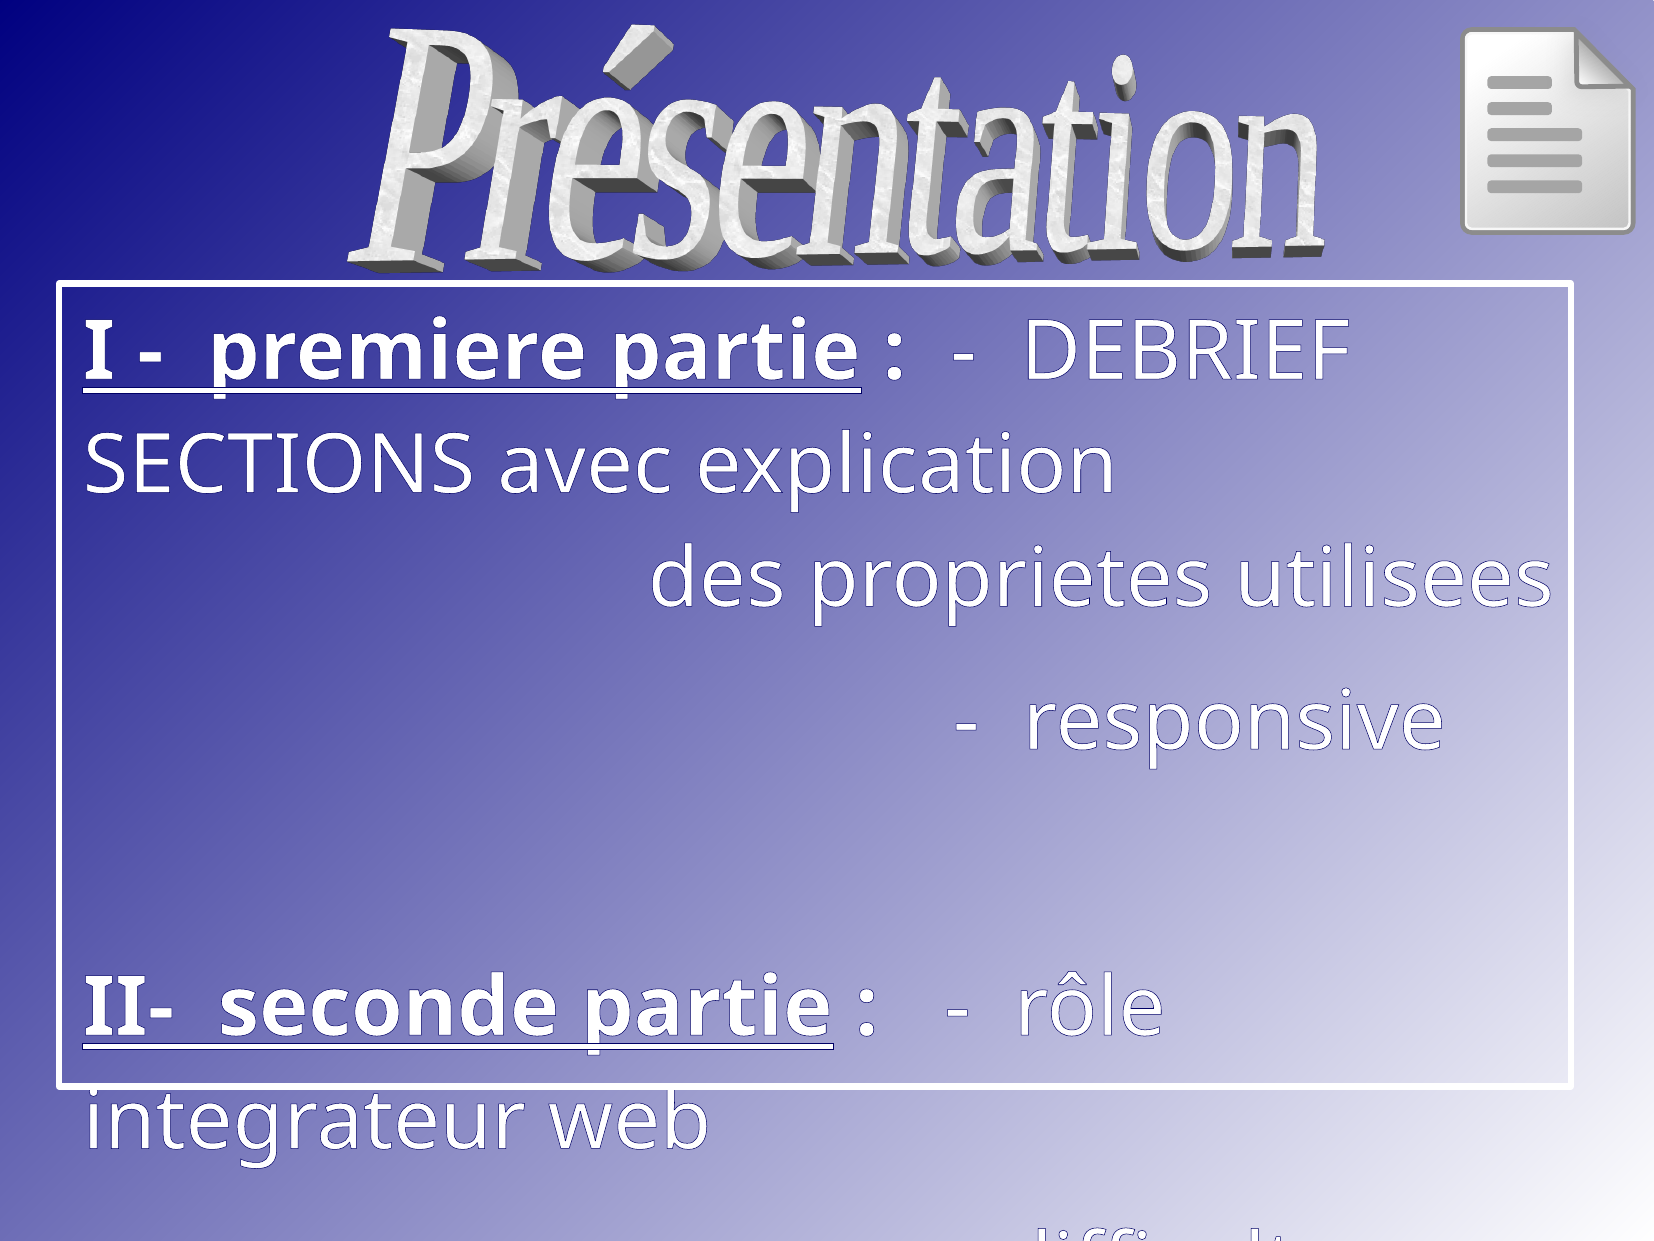

Présentation
# I - premiere partie : - DEBRIEF SECTIONS avec explication des proprietes utilisees
 - responsive
II- seconde partie : - rôle integrateur web
 - difficultes rencontrees
 - ameliorations ?